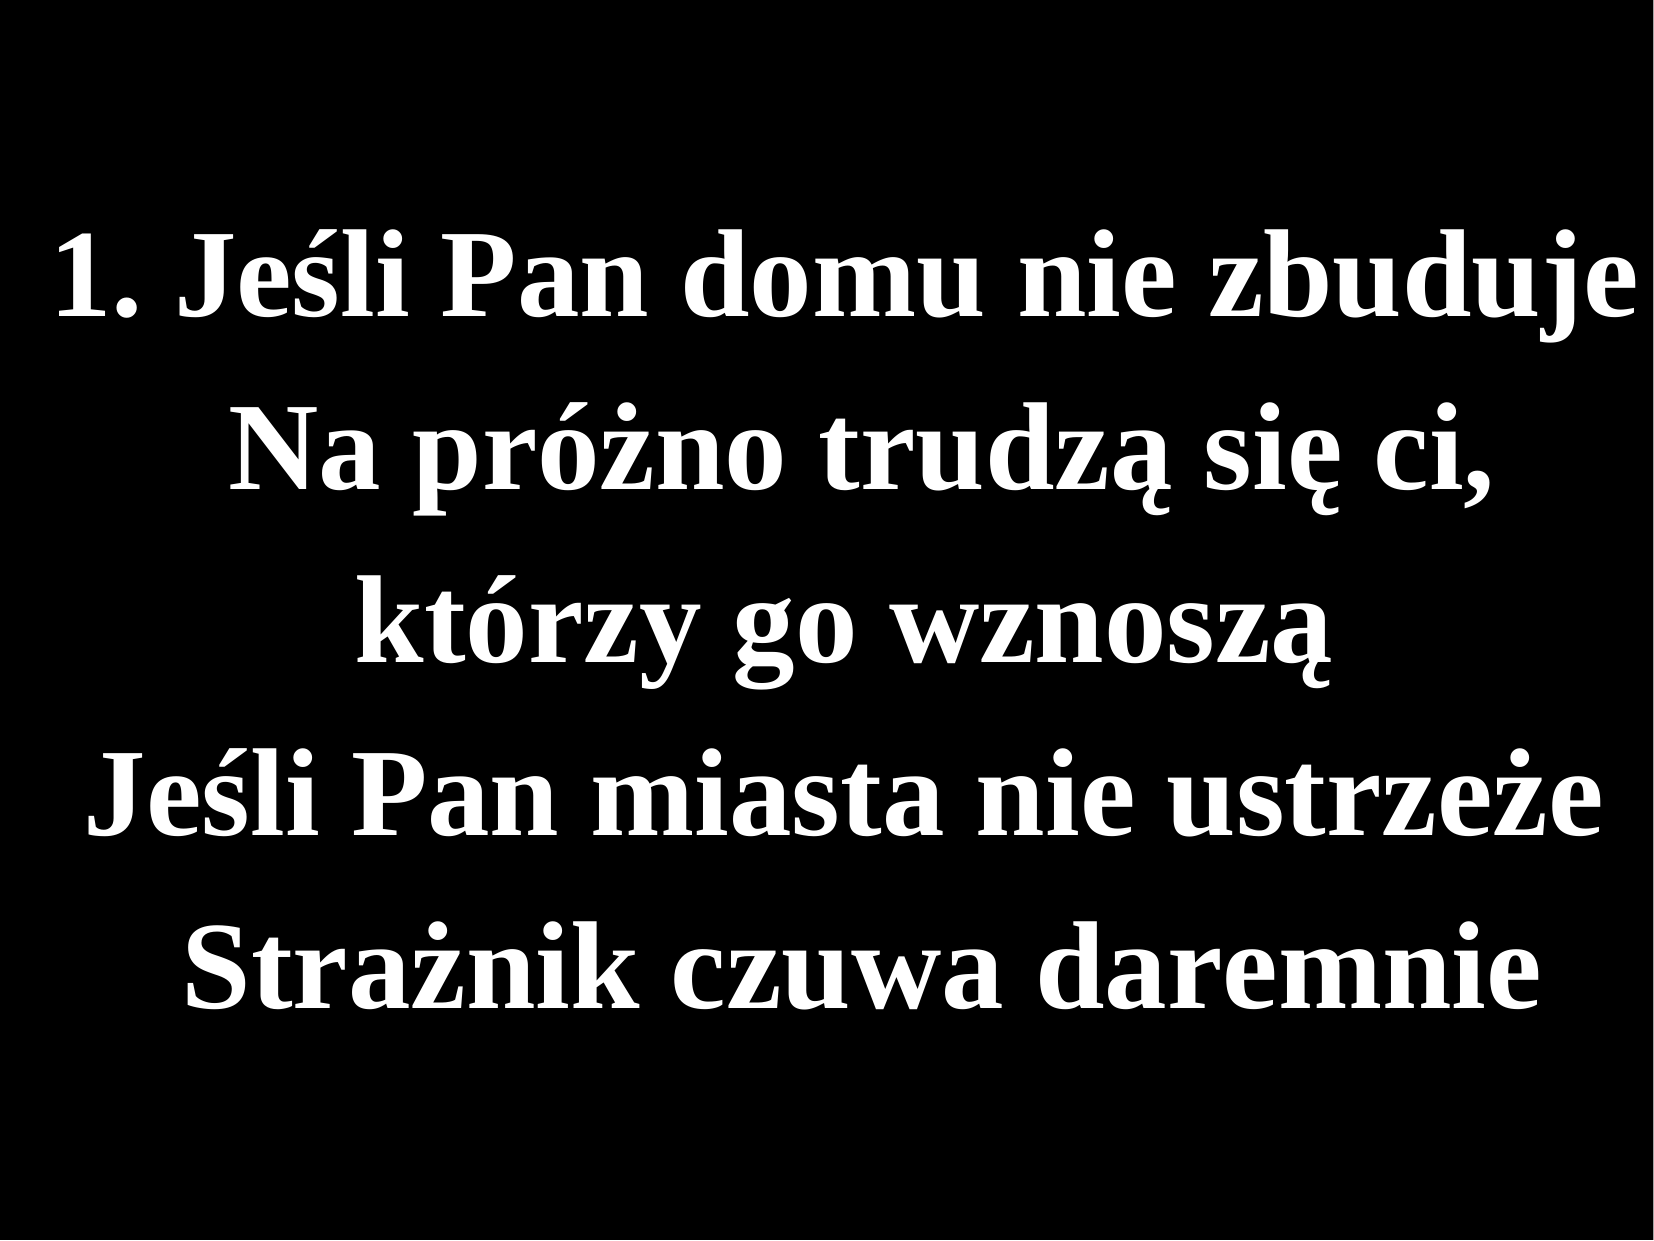

# 1. Jeśli Pan domu nie zbuduje
ppp
Na próżno trudzą się ci,
ppp
którzy go wznoszą
ppp
Jeśli Pan miasta nie ustrzeże
ppp
Strażnik czuwa daremnie